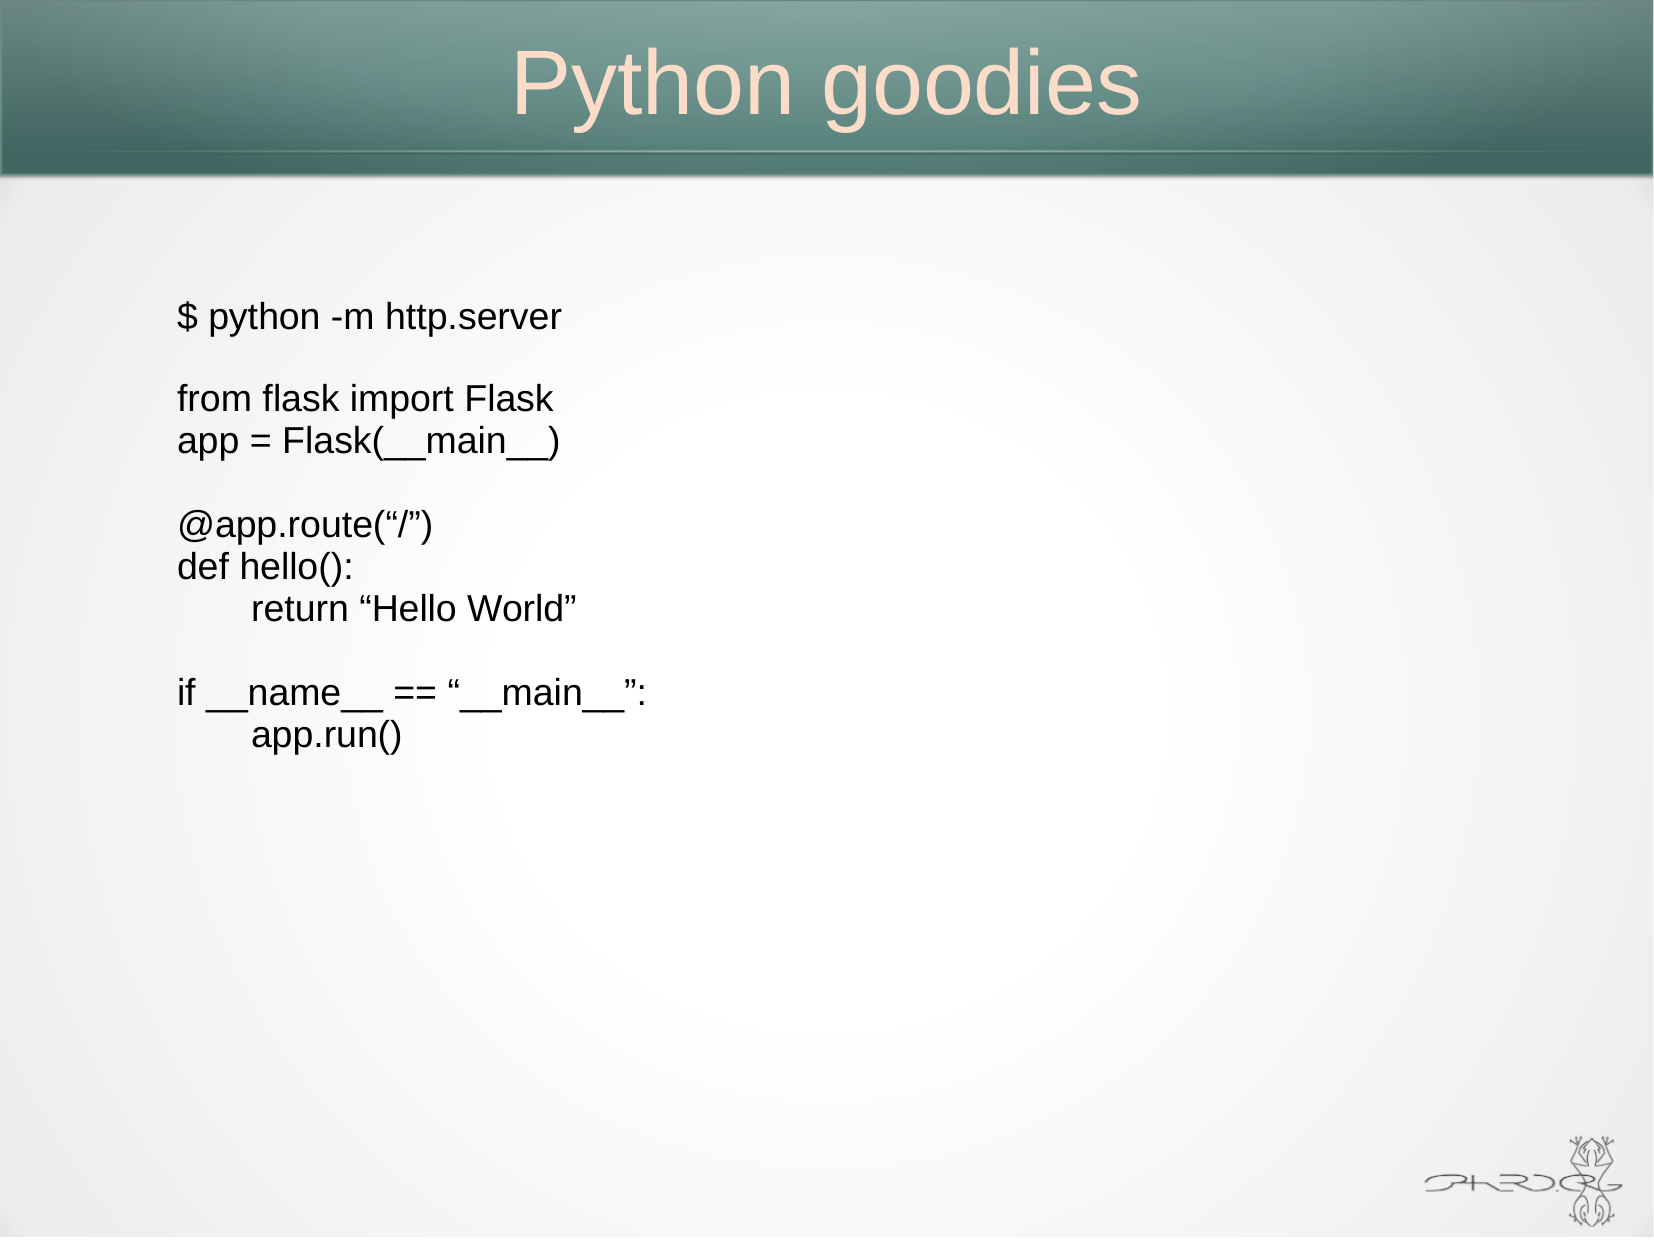

# Python goodies
$ python -m http.server
from flask import Flask
app = Flask(__main__)
@app.route(“/”)
def hello():
	return “Hello World”
if __name__ == “__main__”:
	app.run()